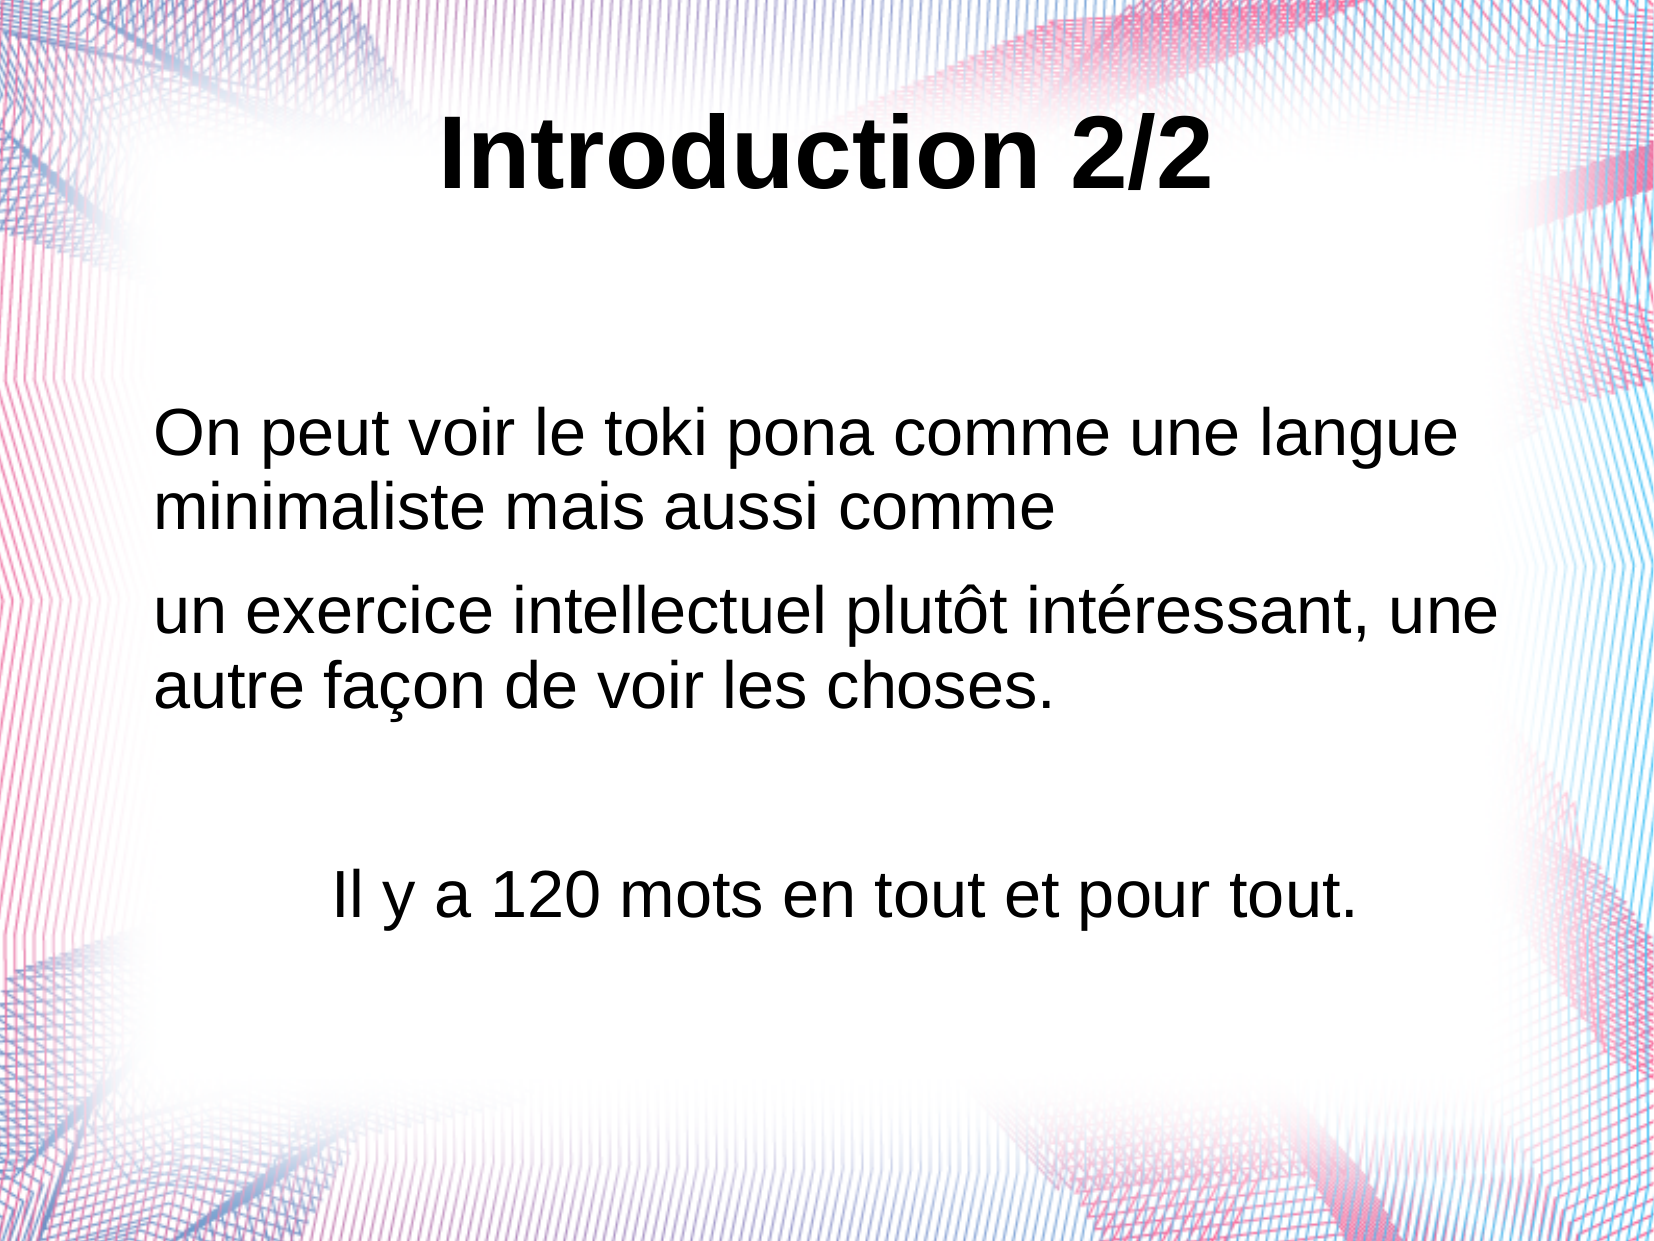

# Introduction 2/2
On peut voir le toki pona comme une langue minimaliste mais aussi comme
un exercice intellectuel plutôt intéressant, une autre façon de voir les choses.
Il y a 120 mots en tout et pour tout.